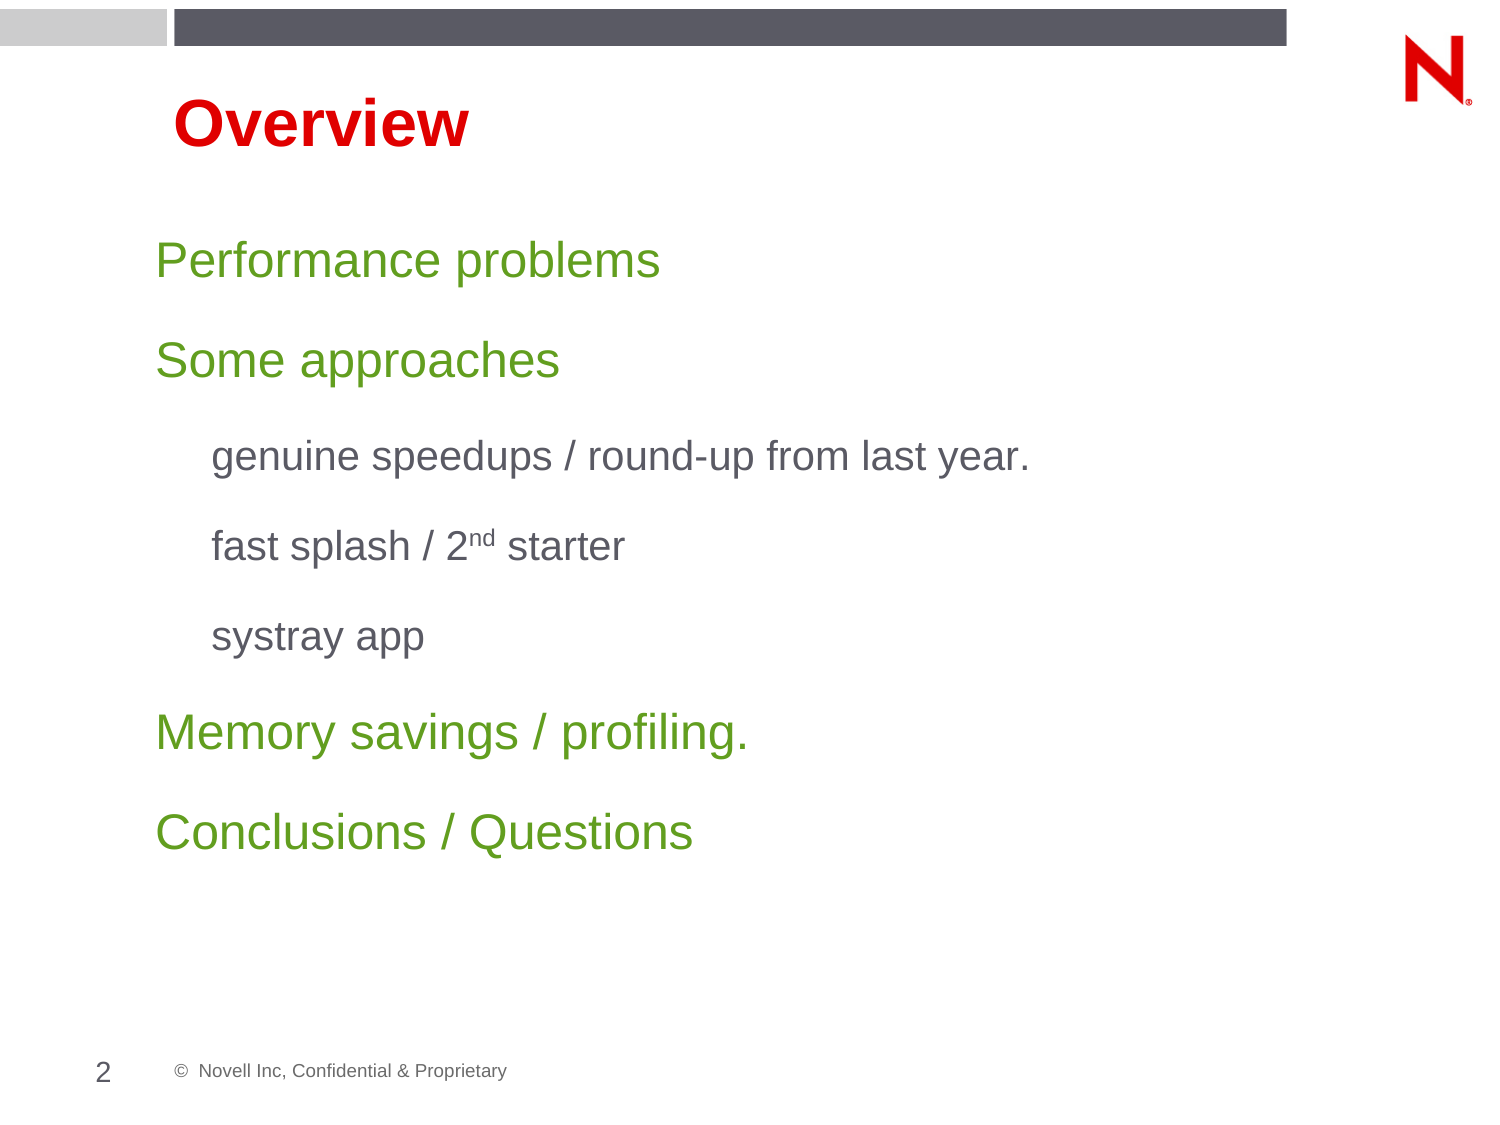

# Overview
Performance problems
Some approaches
genuine speedups / round-up from last year.
fast splash / 2nd starter
systray app
Memory savings / profiling.
Conclusions / Questions